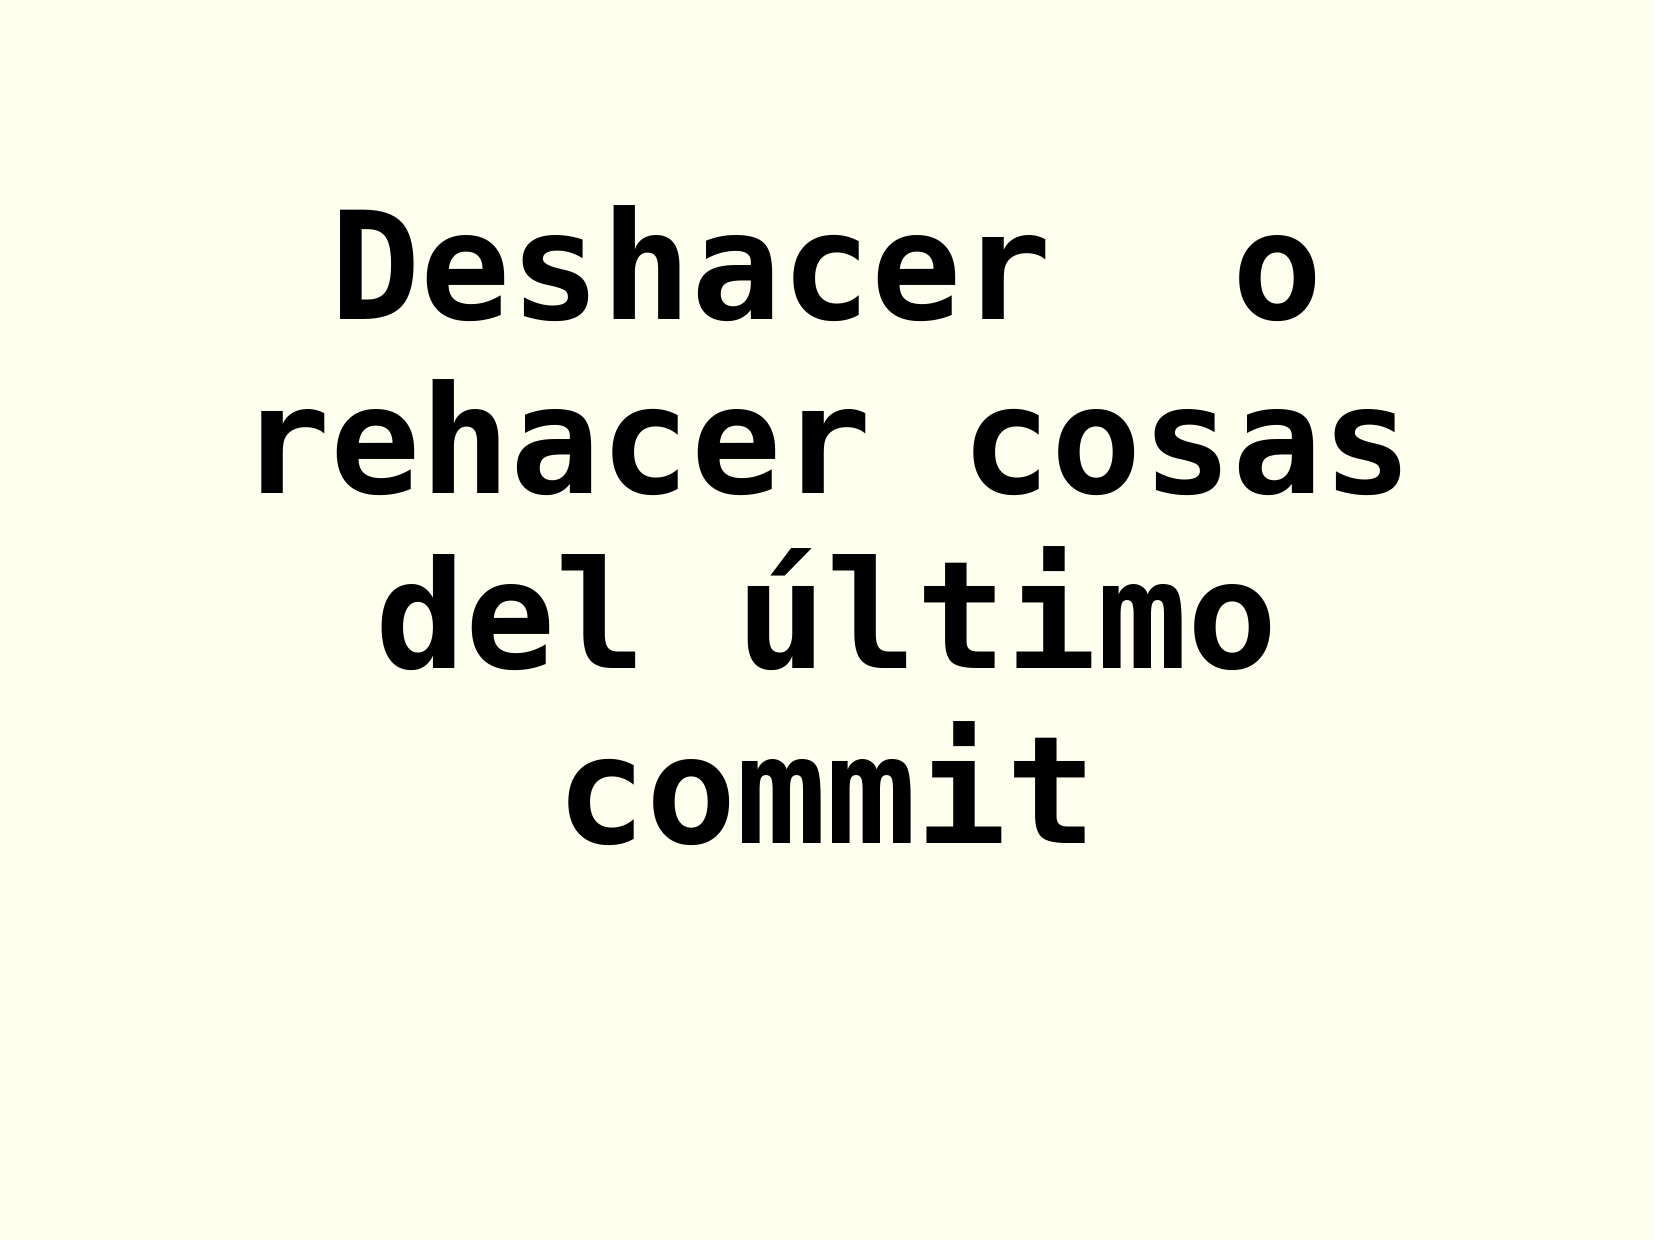

# Deshacer o rehacer cosas
del último commit